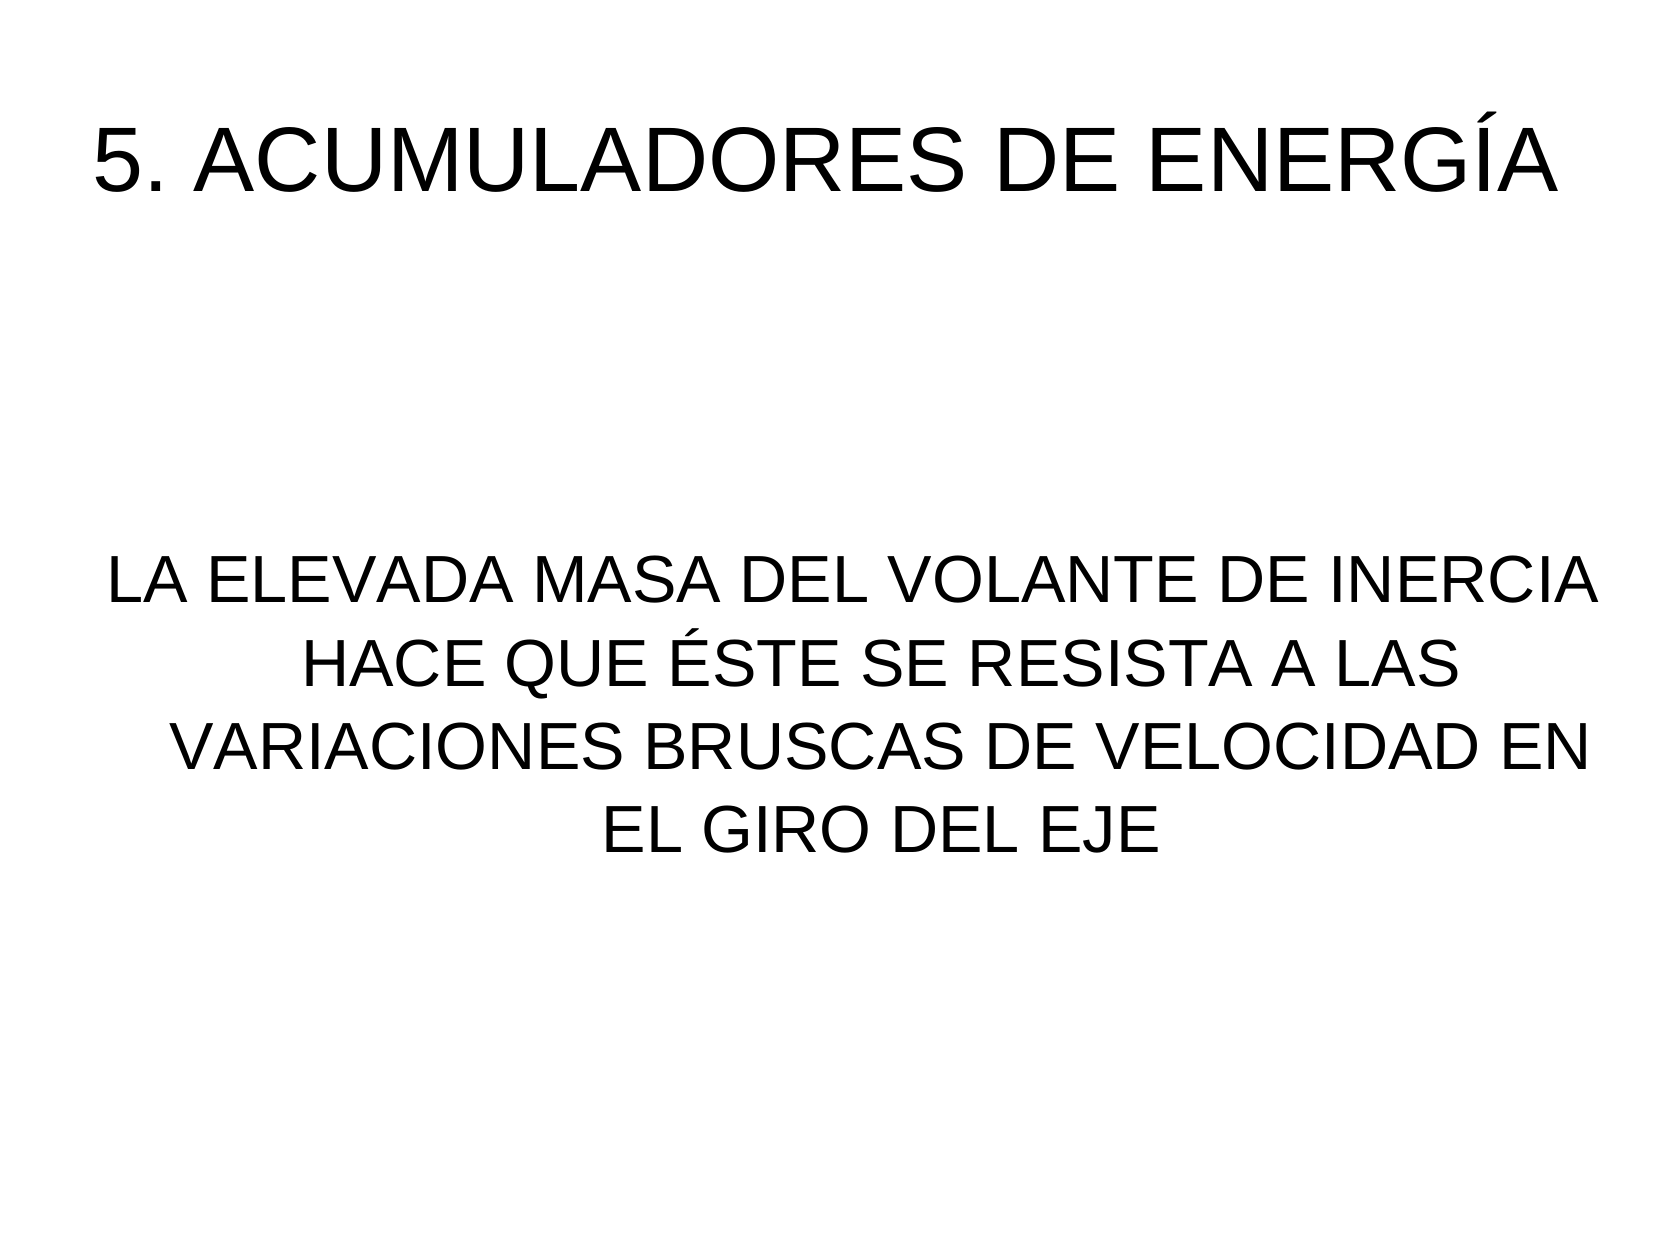

# 5. ACUMULADORES DE ENERGÍA
LA ELEVADA MASA DEL VOLANTE DE INERCIA HACE QUE ÉSTE SE RESISTA A LAS VARIACIONES BRUSCAS DE VELOCIDAD EN EL GIRO DEL EJE